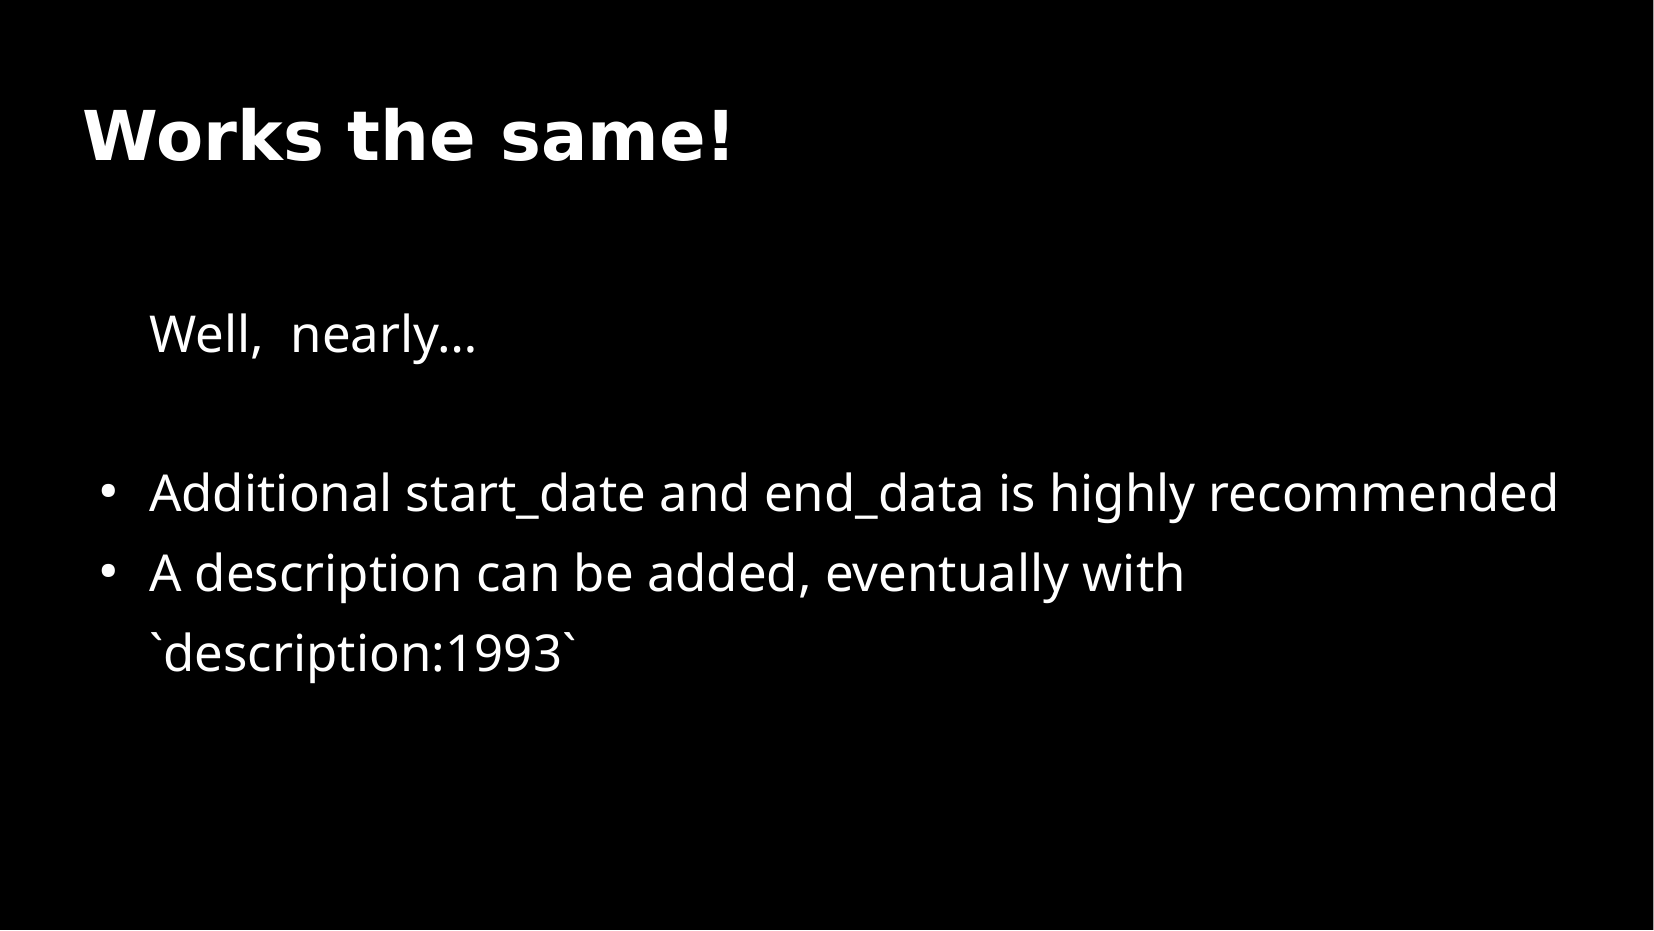

# Works the same!
Well, nearly…
Additional start_date and end_data is highly recommended
A description can be added, eventually with
`description:1993`